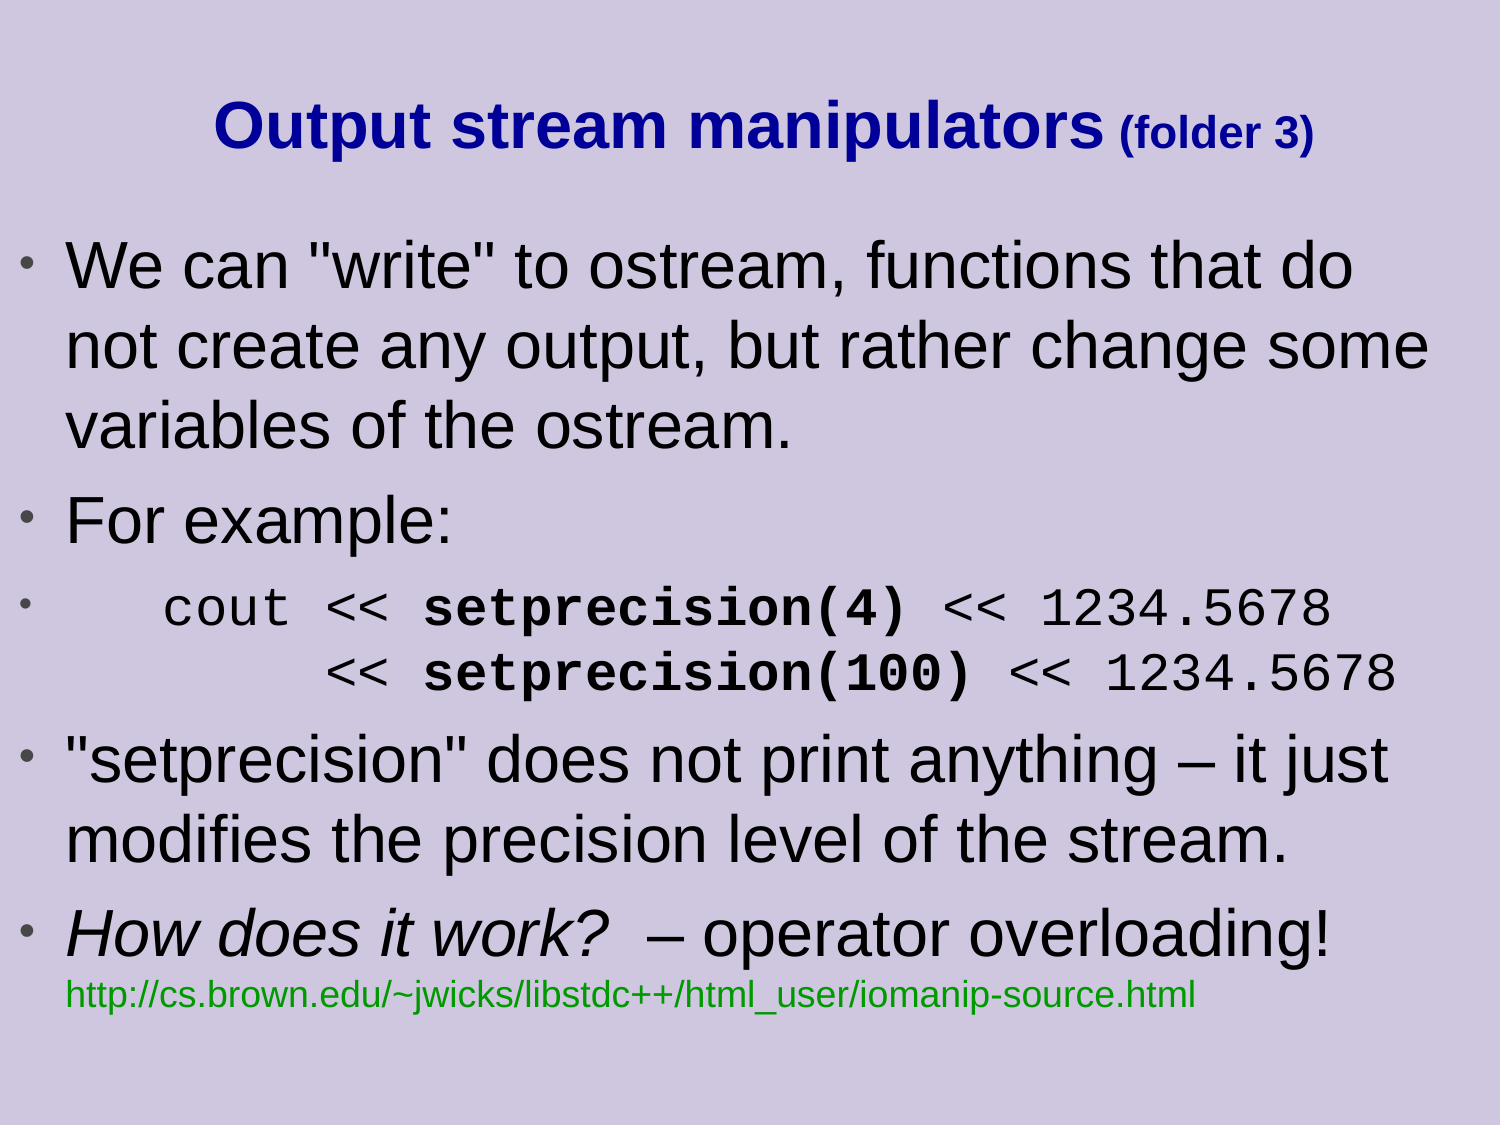

Output stream manipulators (folder 3)
# We can "write" to ostream, functions that do not create any output, but rather change some variables of the ostream.
For example:
 cout << setprecision(4) << 1234.5678
 << setprecision(100) << 1234.5678
"setprecision" does not print anything – it just modifies the precision level of the stream.
How does it work? – operator overloading!
http://cs.brown.edu/~jwicks/libstdc++/html_user/iomanip-source.html